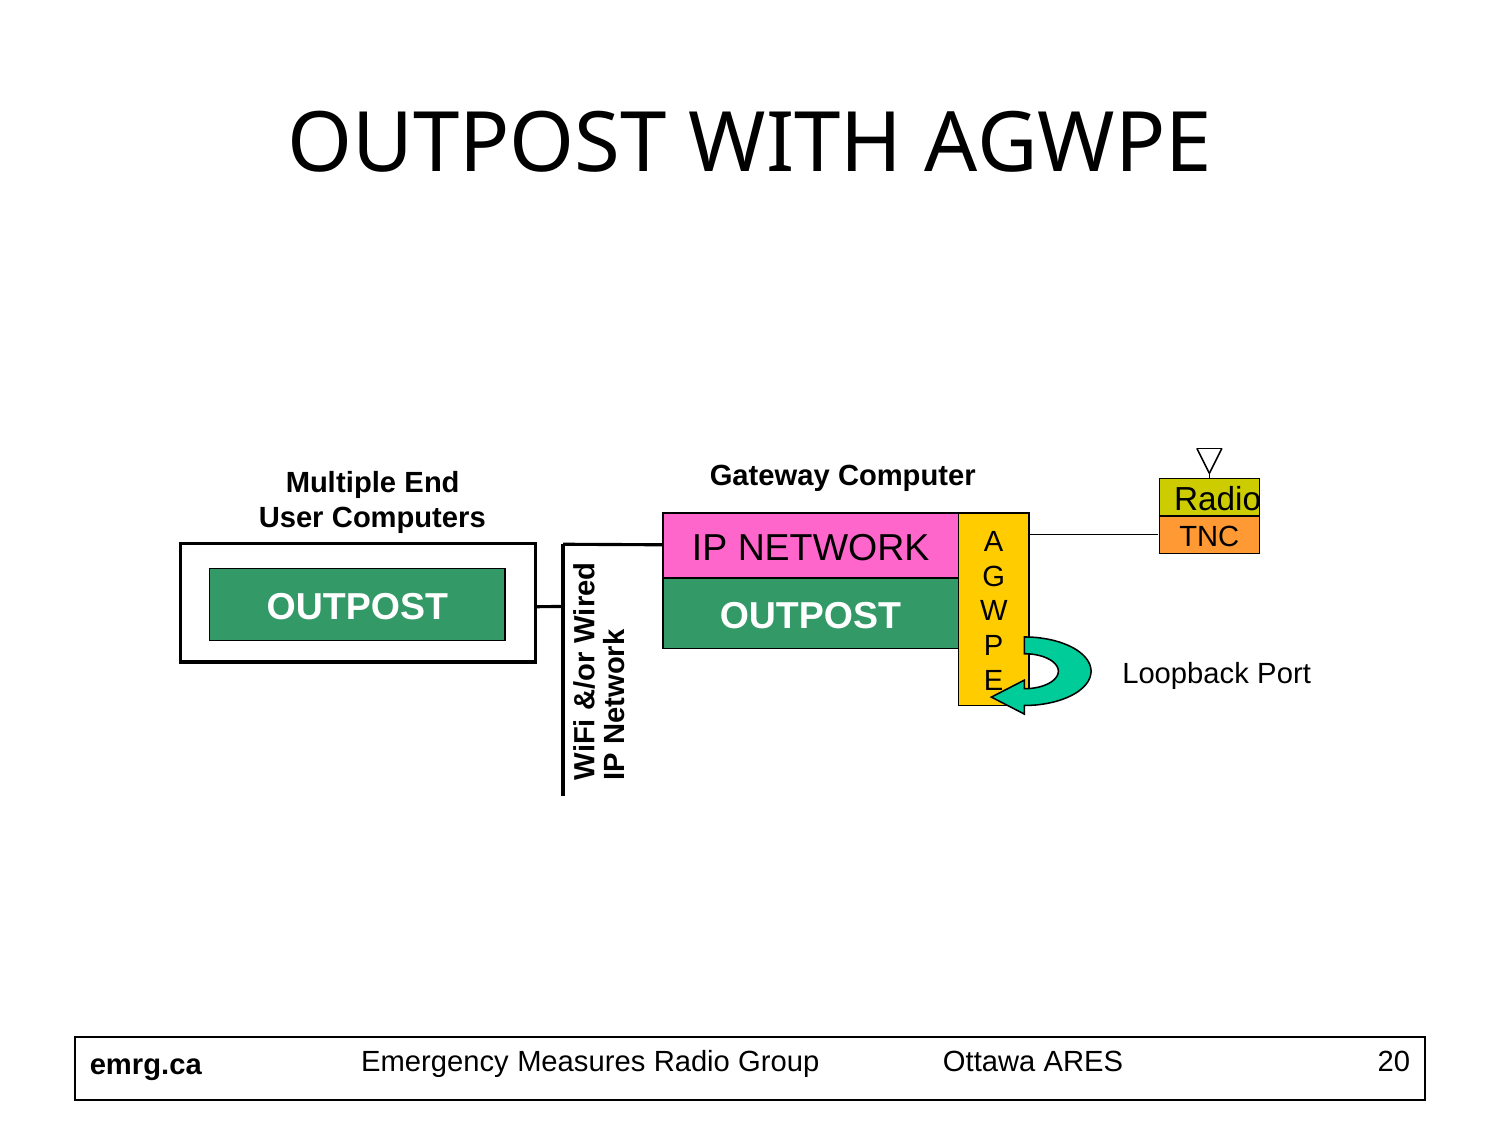

# OUTPOST WITH AGWPE
Radio
TNC
Gateway Computer
Multiple End User Computers
IP NETWORK
OUTPOST
WiFi &/or Wired IP Network
A
G
W
P
E
OUTPOST
Loopback Port
Emergency Measures Radio Group Ottawa ARES
20